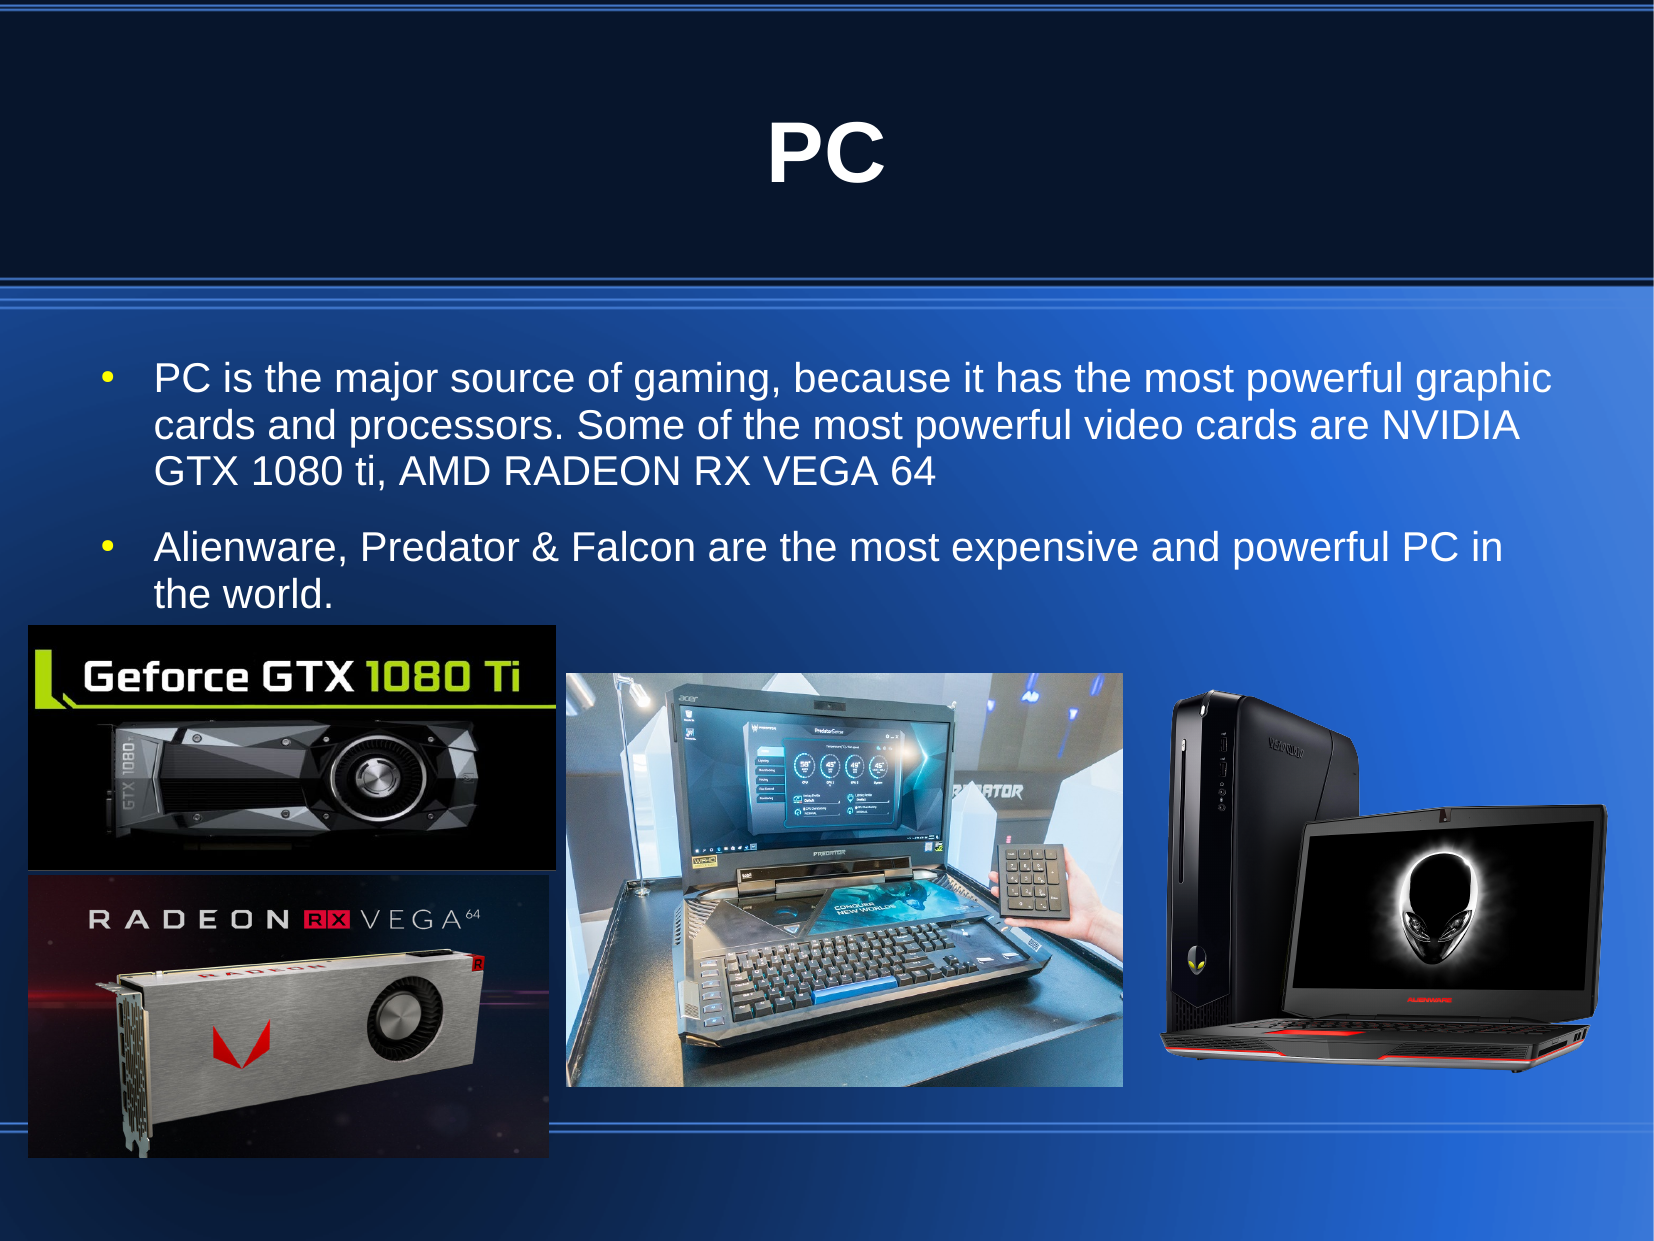

# PC
PC is the major source of gaming, because it has the most powerful graphic cards and processors. Some of the most powerful video cards are NVIDIA GTX 1080 ti, AMD RADEON RX VEGA 64
Alienware, Predator & Falcon are the most expensive and powerful PC in the world.